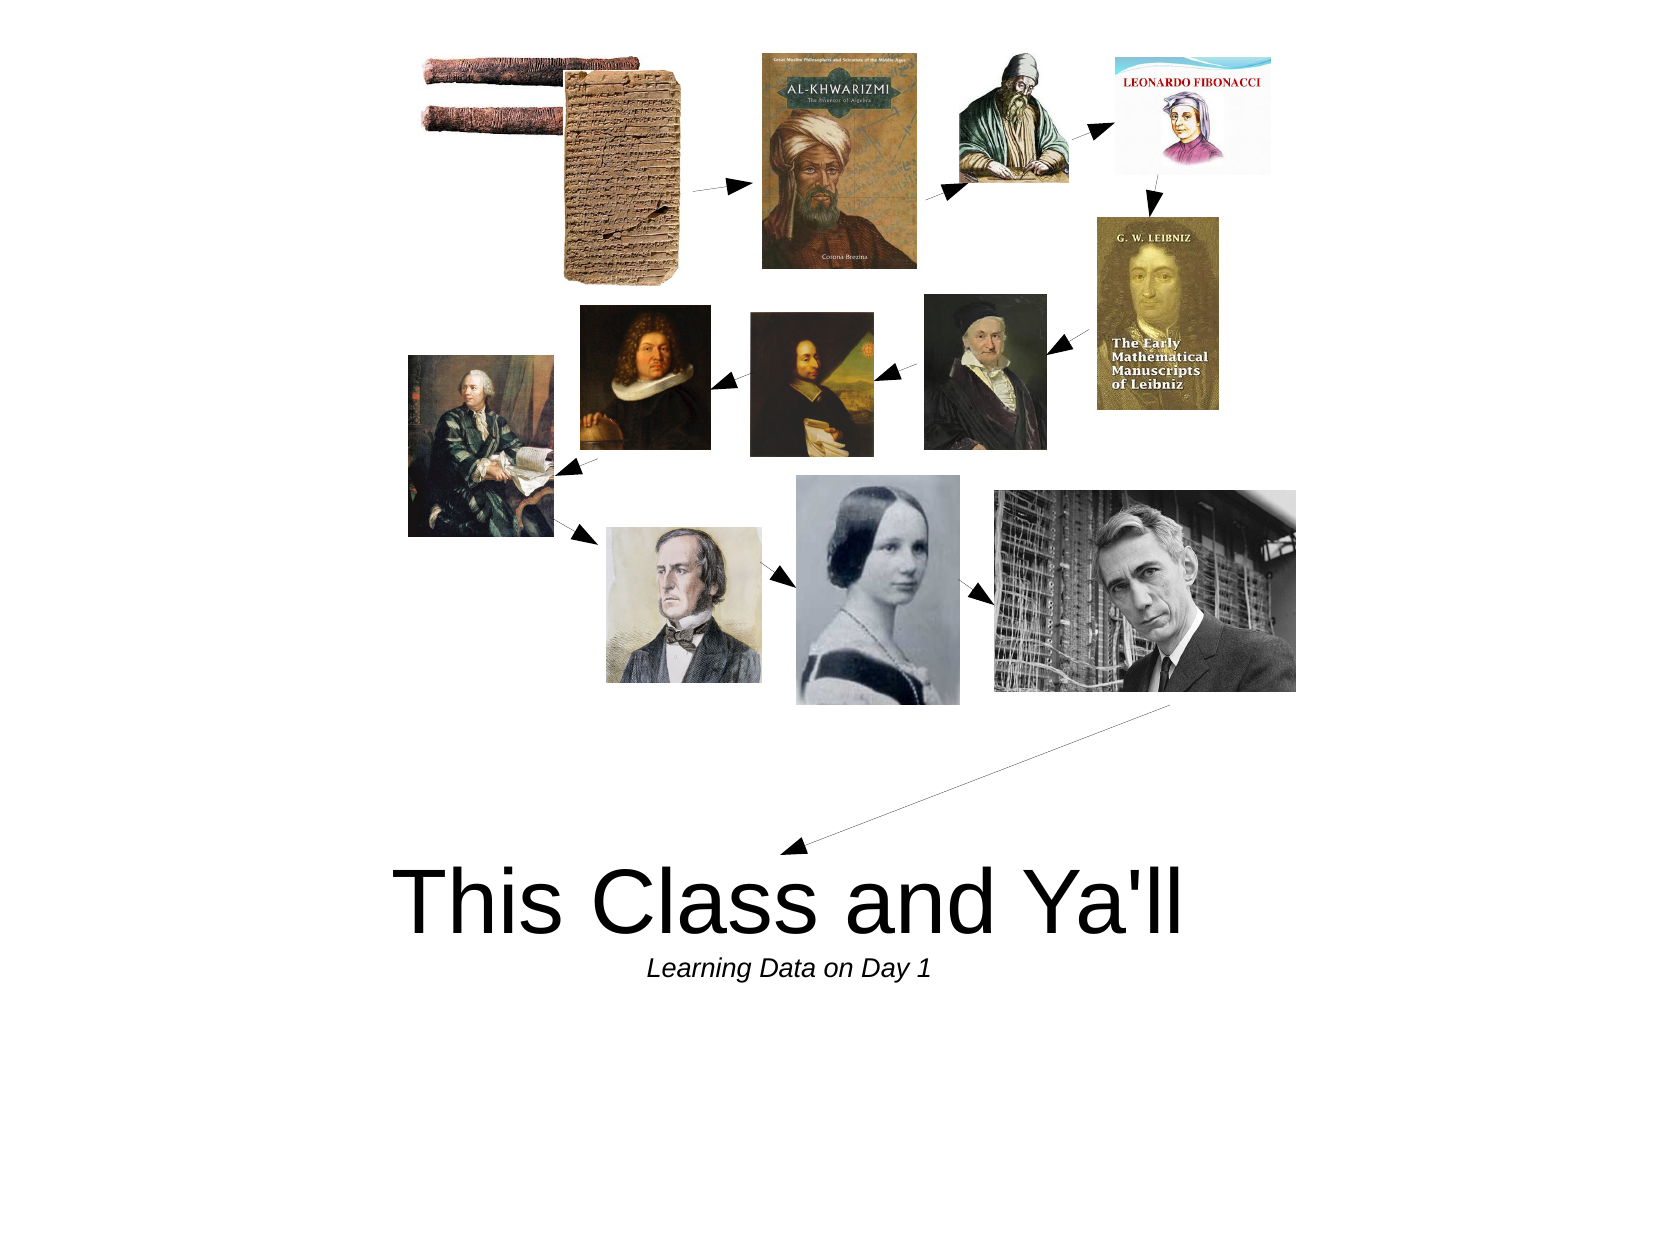

# This Class and Ya'll Learning Data on Day 1